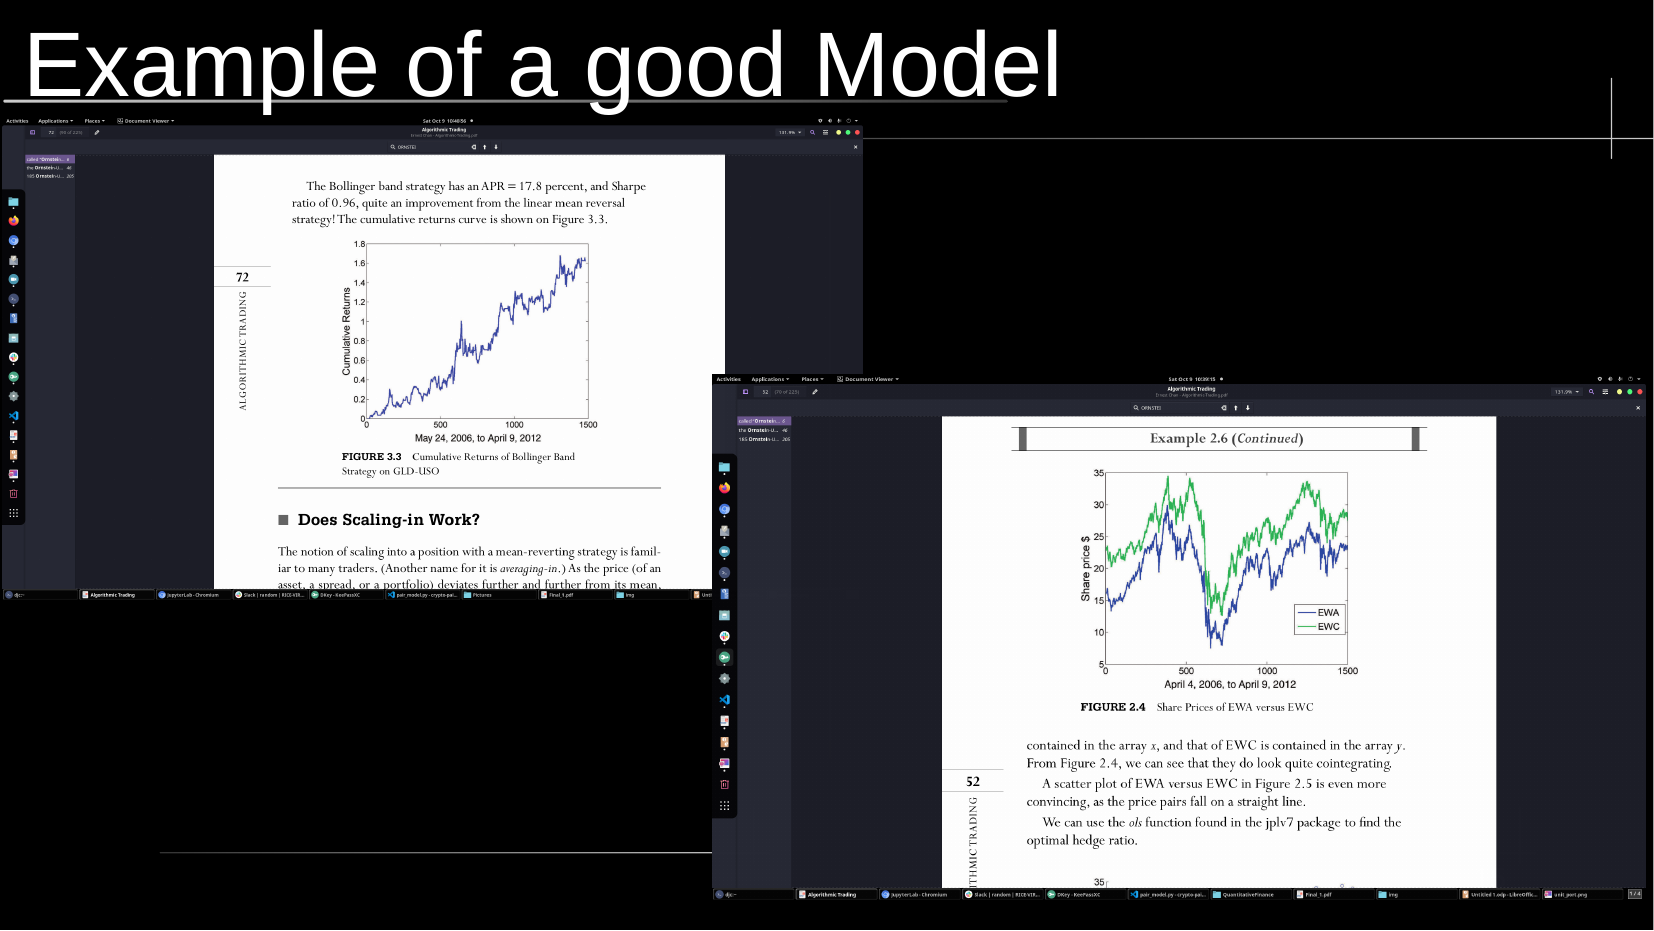

# Example of a good Model
15